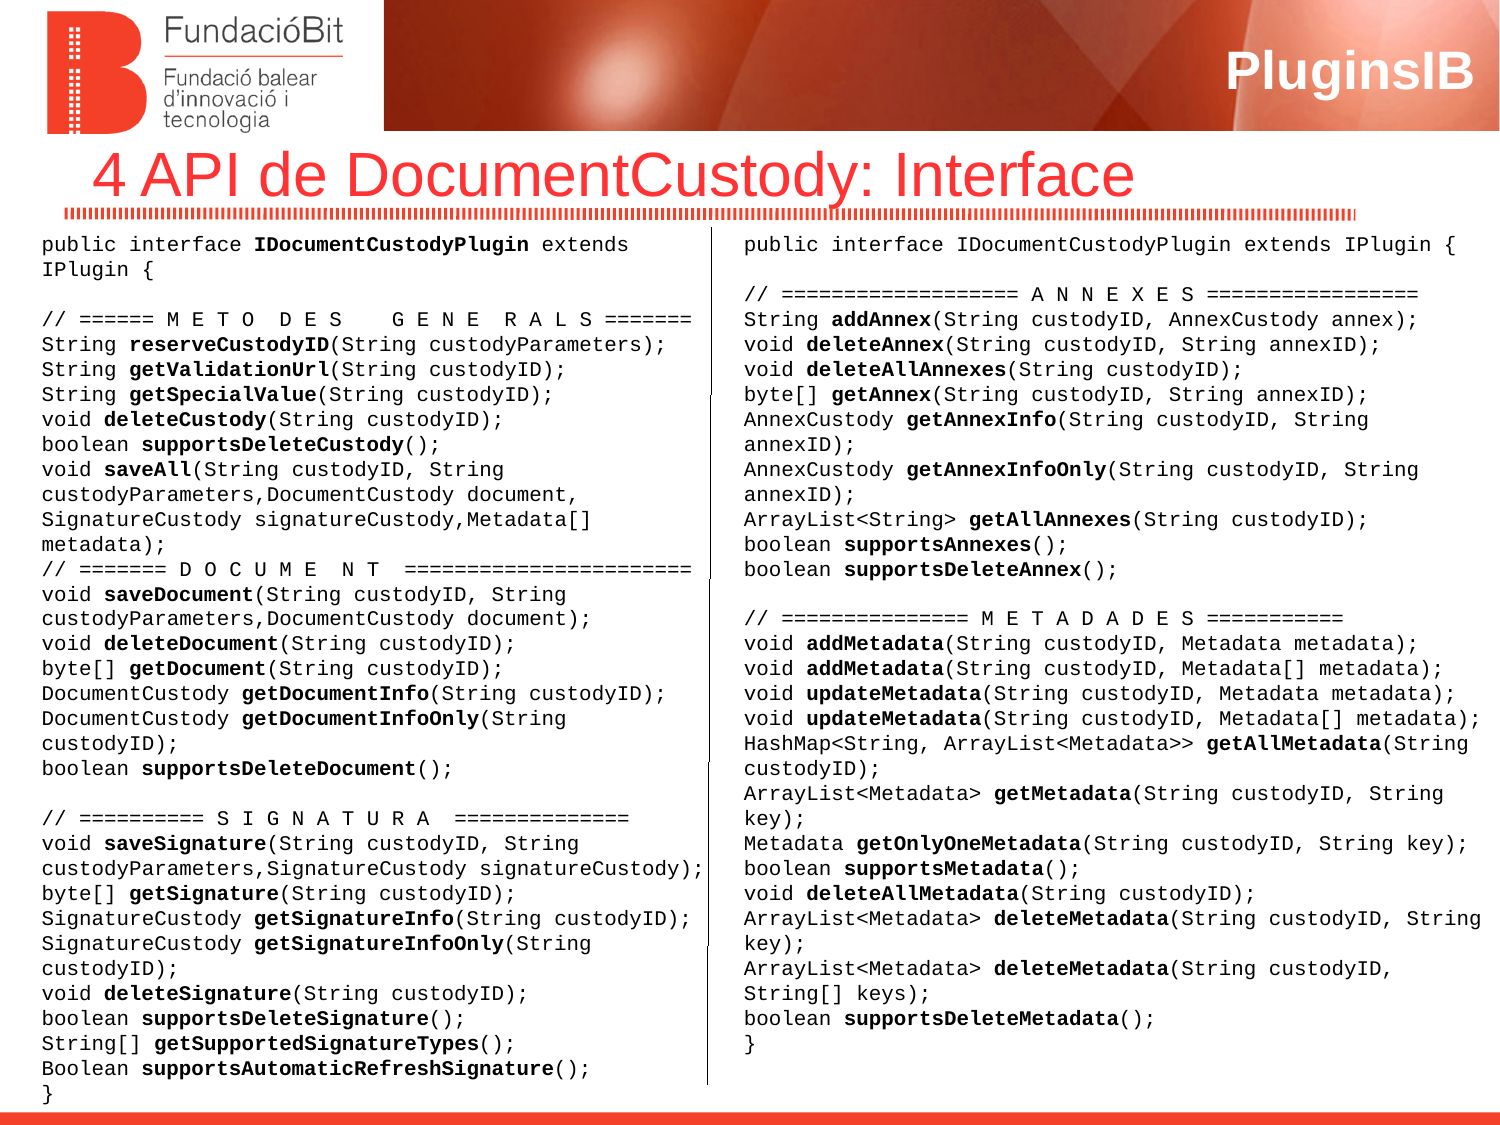

# PluginsIB
 4 API de DocumentCustody: Interface
public interface IDocumentCustodyPlugin extends IPlugin {
// ====== M E T O D E S G E N E R A L S =======
String reserveCustodyID(String custodyParameters);
String getValidationUrl(String custodyID);
String getSpecialValue(String custodyID);
void deleteCustody(String custodyID);
boolean supportsDeleteCustody();
void saveAll(String custodyID, String custodyParameters,DocumentCustody document, SignatureCustody signatureCustody,Metadata[] metadata);
// ======= D O C U M E N T =======================
void saveDocument(String custodyID, String custodyParameters,DocumentCustody document);
void deleteDocument(String custodyID);
byte[] getDocument(String custodyID);
DocumentCustody getDocumentInfo(String custodyID);
DocumentCustody getDocumentInfoOnly(String custodyID);
boolean supportsDeleteDocument();
// ========== S I G N A T U R A ==============
void saveSignature(String custodyID, String custodyParameters,SignatureCustody signatureCustody);
byte[] getSignature(String custodyID);
SignatureCustody getSignatureInfo(String custodyID);
SignatureCustody getSignatureInfoOnly(String custodyID);
void deleteSignature(String custodyID);
boolean supportsDeleteSignature();
String[] getSupportedSignatureTypes();
Boolean supportsAutomaticRefreshSignature();
}
public interface IDocumentCustodyPlugin extends IPlugin {
// =================== A N N E X E S =================
String addAnnex(String custodyID, AnnexCustody annex);
void deleteAnnex(String custodyID, String annexID);
void deleteAllAnnexes(String custodyID);
byte[] getAnnex(String custodyID, String annexID);
AnnexCustody getAnnexInfo(String custodyID, String annexID);
AnnexCustody getAnnexInfoOnly(String custodyID, String annexID);
ArrayList<String> getAllAnnexes(String custodyID);
boolean supportsAnnexes();
boolean supportsDeleteAnnex();
// =============== M E T A D A D E S ===========
void addMetadata(String custodyID, Metadata metadata);
void addMetadata(String custodyID, Metadata[] metadata);
void updateMetadata(String custodyID, Metadata metadata);
void updateMetadata(String custodyID, Metadata[] metadata);
HashMap<String, ArrayList<Metadata>> getAllMetadata(String custodyID);
ArrayList<Metadata> getMetadata(String custodyID, String key);
Metadata getOnlyOneMetadata(String custodyID, String key);
boolean supportsMetadata();
void deleteAllMetadata(String custodyID);
ArrayList<Metadata> deleteMetadata(String custodyID, String key);
ArrayList<Metadata> deleteMetadata(String custodyID, String[] keys);
boolean supportsDeleteMetadata();
}